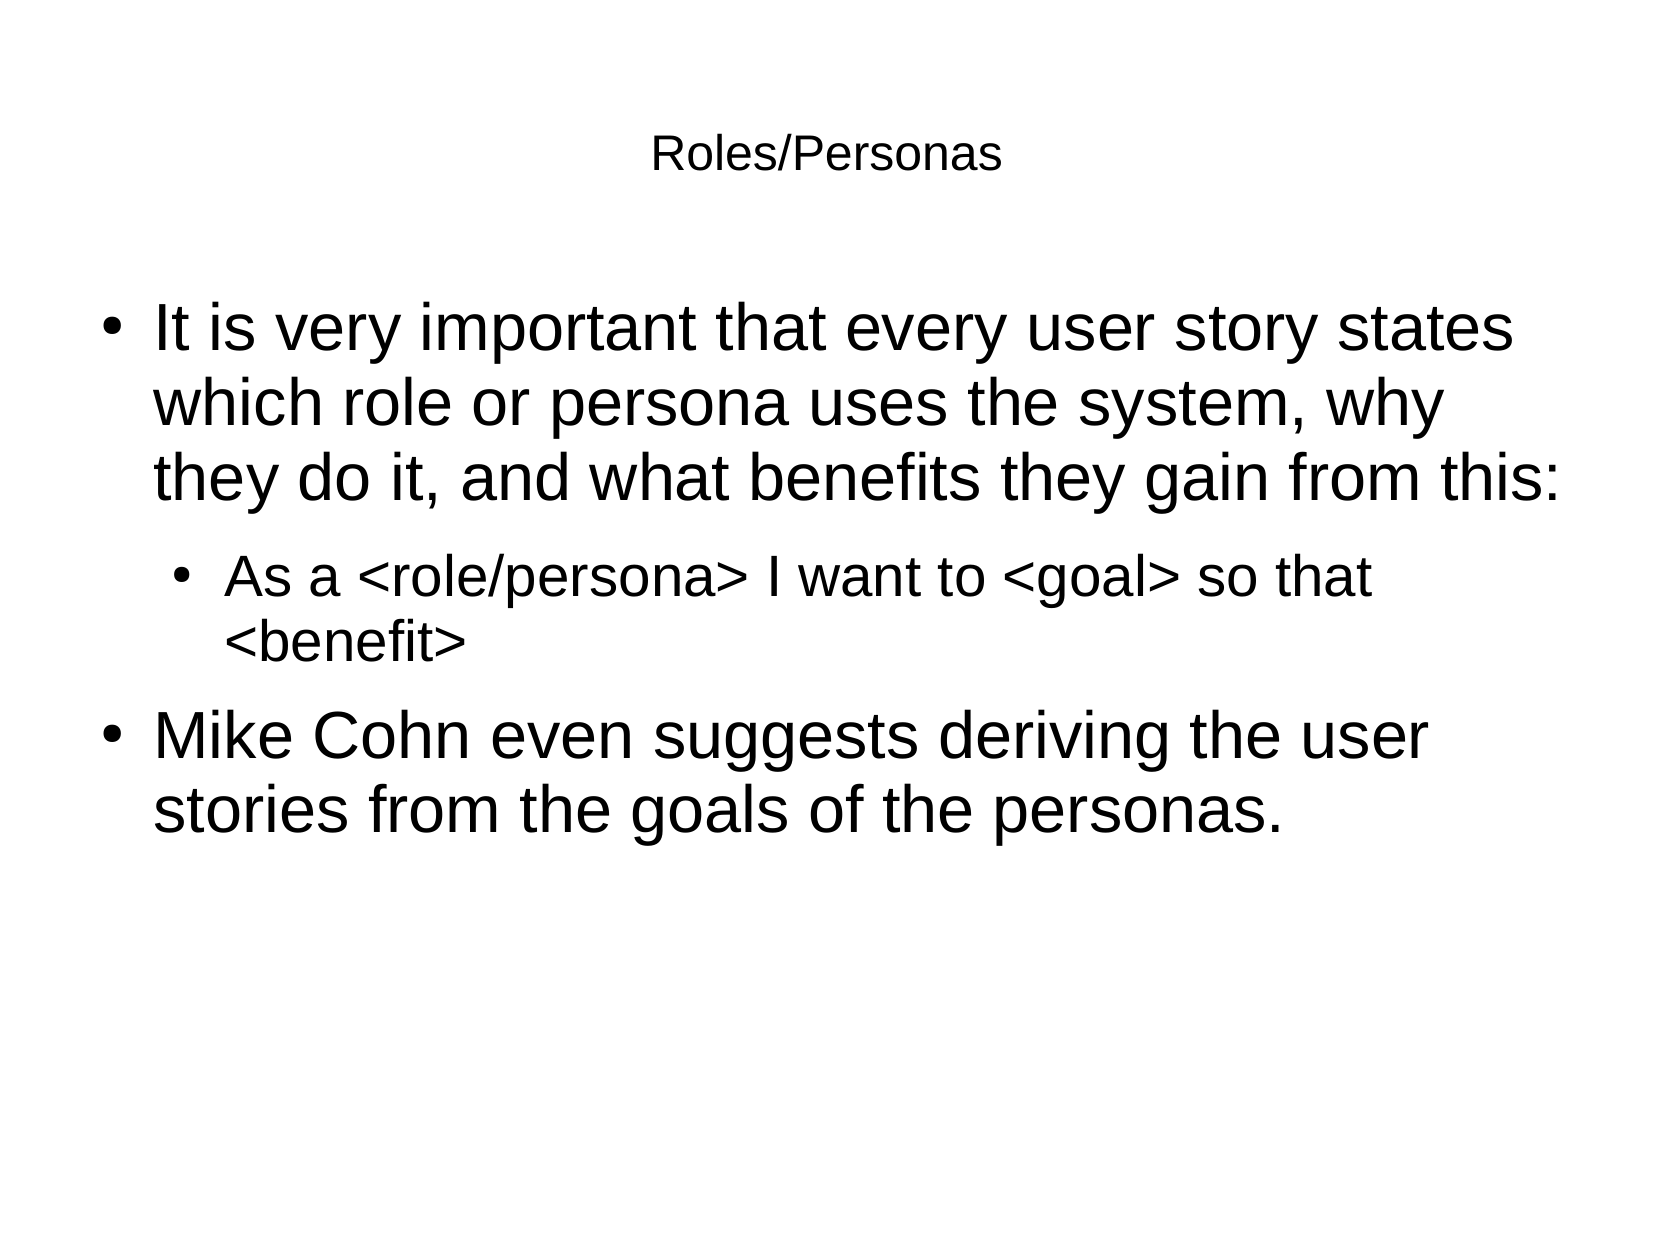

# Roles/Personas
It is very important that every user story states which role or persona uses the system, why they do it, and what benefits they gain from this:
As a <role/persona> I want to <goal> so that <benefit>
Mike Cohn even suggests deriving the user stories from the goals of the personas.